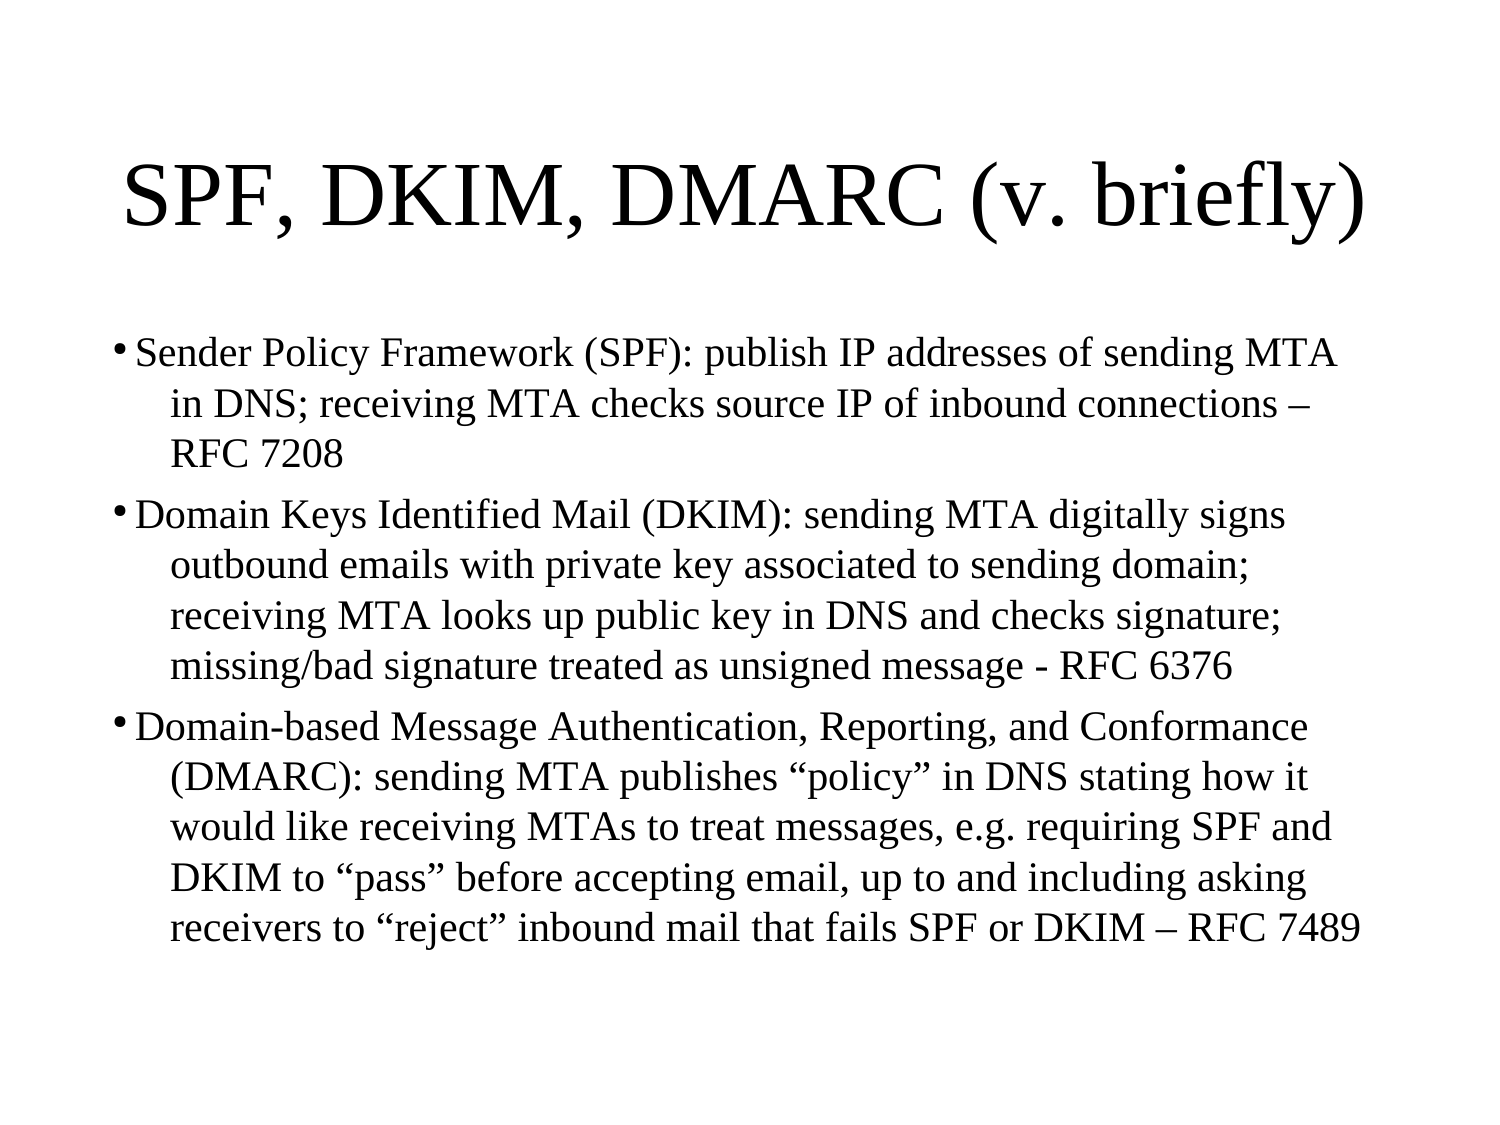

# SPF, DKIM, DMARC (v. briefly)
Sender Policy Framework (SPF): publish IP addresses of sending MTA in DNS; receiving MTA checks source IP of inbound connections – RFC 7208
Domain Keys Identified Mail (DKIM): sending MTA digitally signs outbound emails with private key associated to sending domain; receiving MTA looks up public key in DNS and checks signature; missing/bad signature treated as unsigned message - RFC 6376
Domain-based Message Authentication, Reporting, and Conformance (DMARC): sending MTA publishes “policy” in DNS stating how it would like receiving MTAs to treat messages, e.g. requiring SPF and DKIM to “pass” before accepting email, up to and including asking receivers to “reject” inbound mail that fails SPF or DKIM – RFC 7489